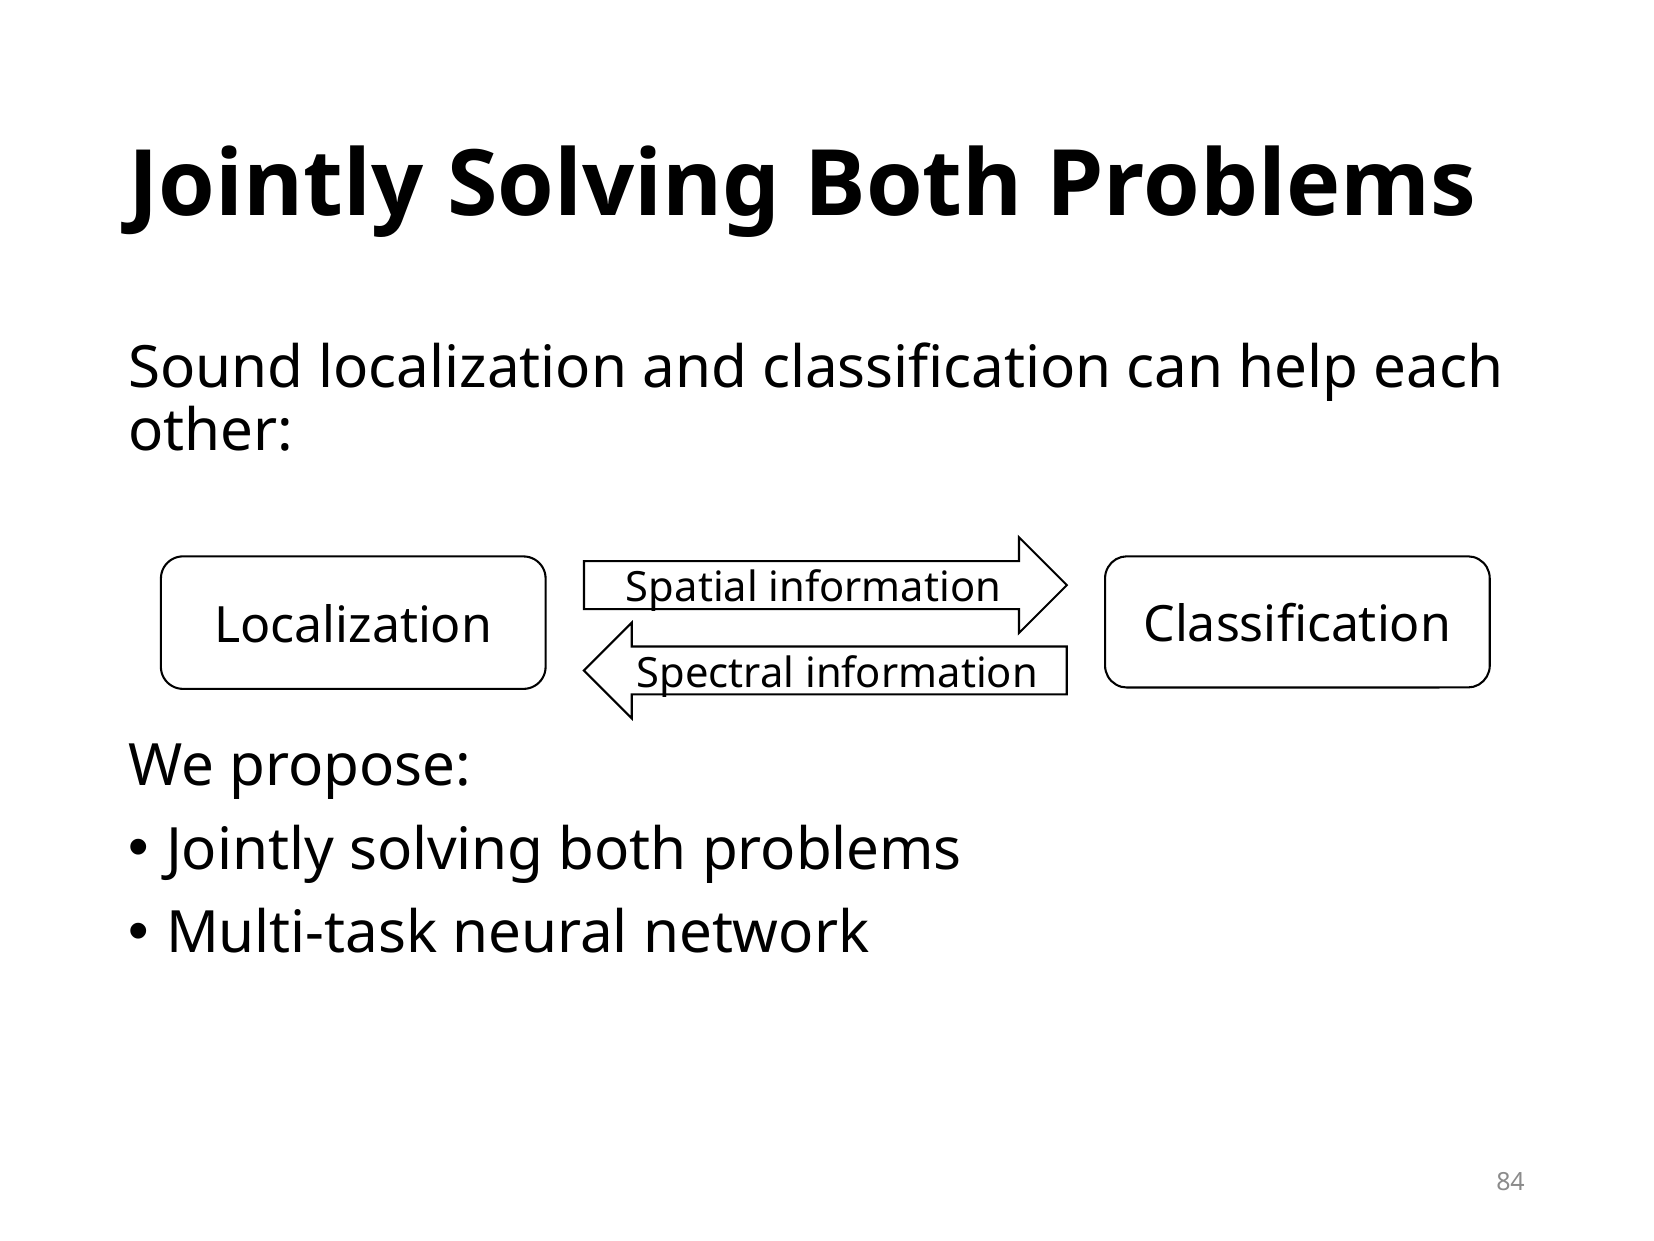

# Jointly Solving Both Problems
Sound localization and classification can help each other:
We propose:
Jointly solving both problems
Multi-task neural network
Spatial information
Classification
Localization
Spectral information